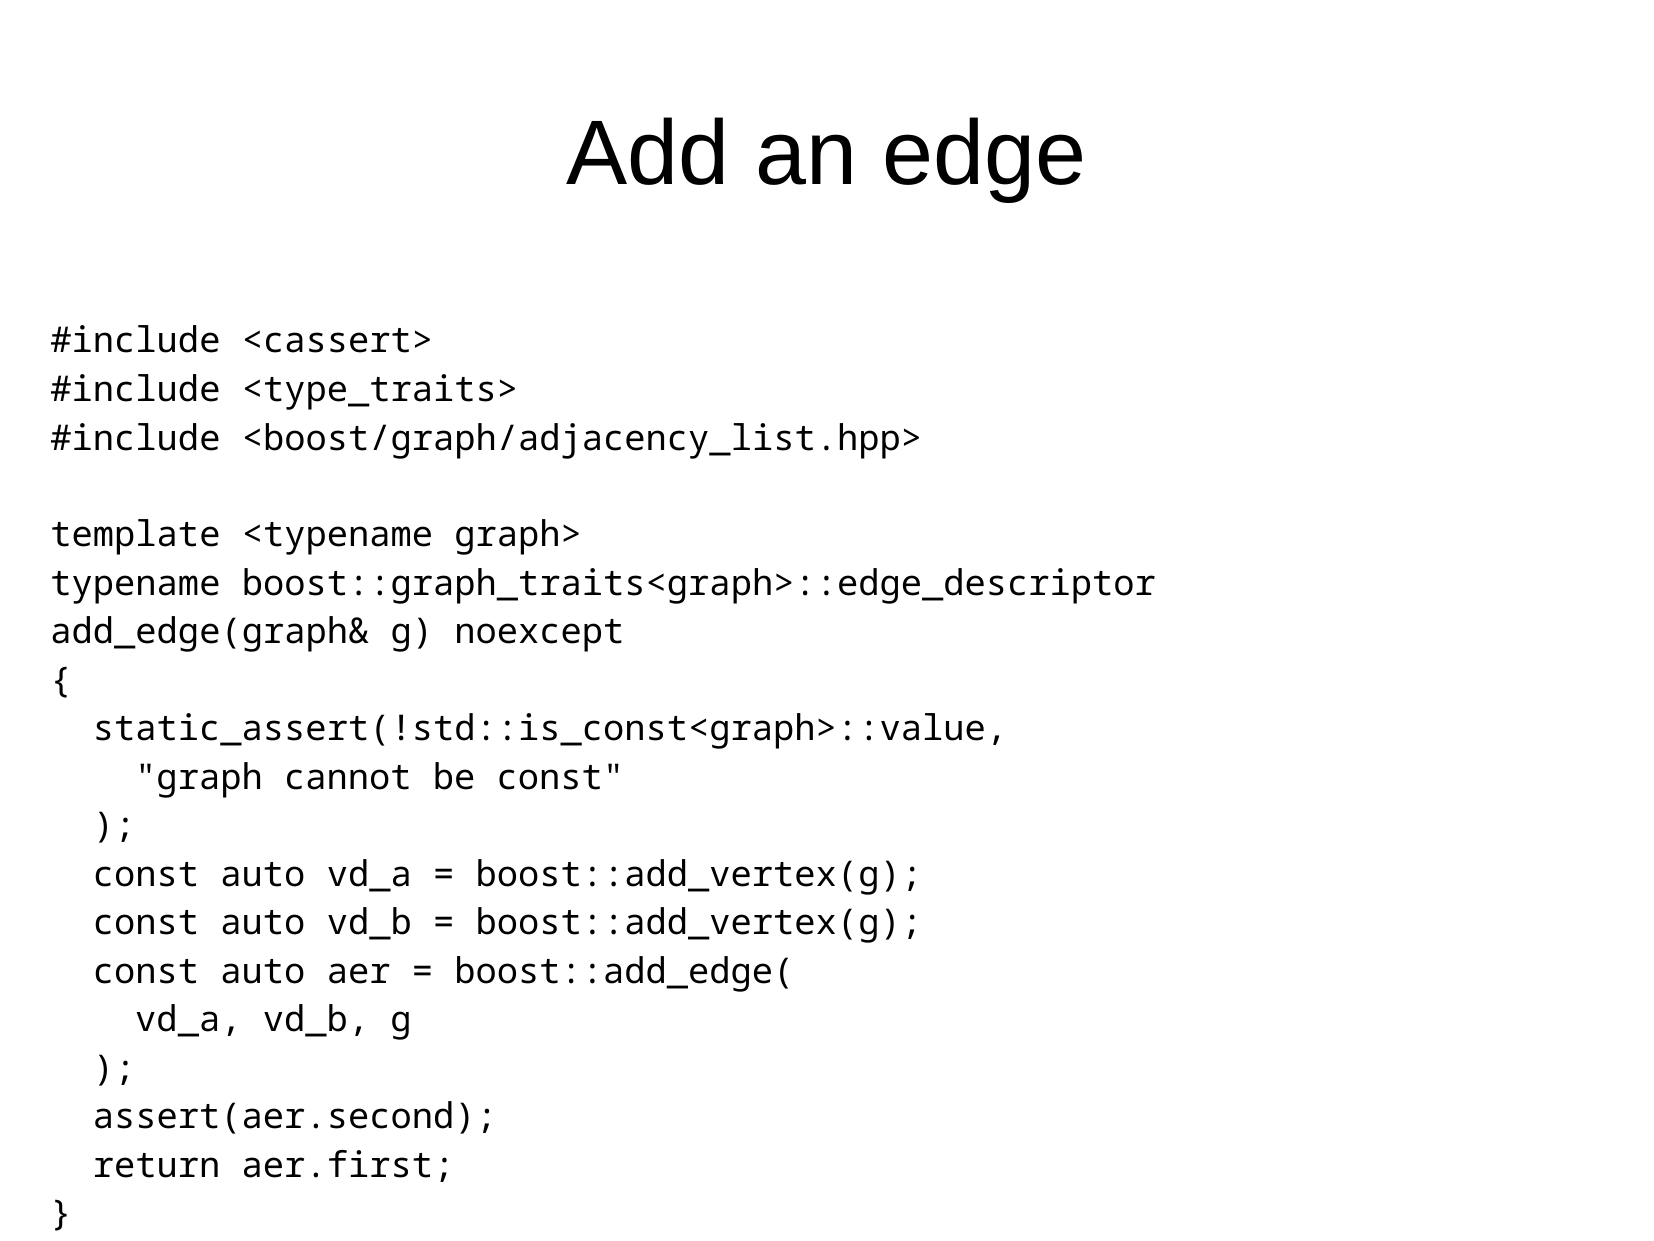

# Add an edge
#include <cassert>
#include <type_traits>
#include <boost/graph/adjacency_list.hpp>
template <typename graph>
typename boost::graph_traits<graph>::edge_descriptor
add_edge(graph& g) noexcept
{
 static_assert(!std::is_const<graph>::value,
 "graph cannot be const"
 );
 const auto vd_a = boost::add_vertex(g);
 const auto vd_b = boost::add_vertex(g);
 const auto aer = boost::add_edge(
 vd_a, vd_b, g
 );
 assert(aer.second);
 return aer.first;
}